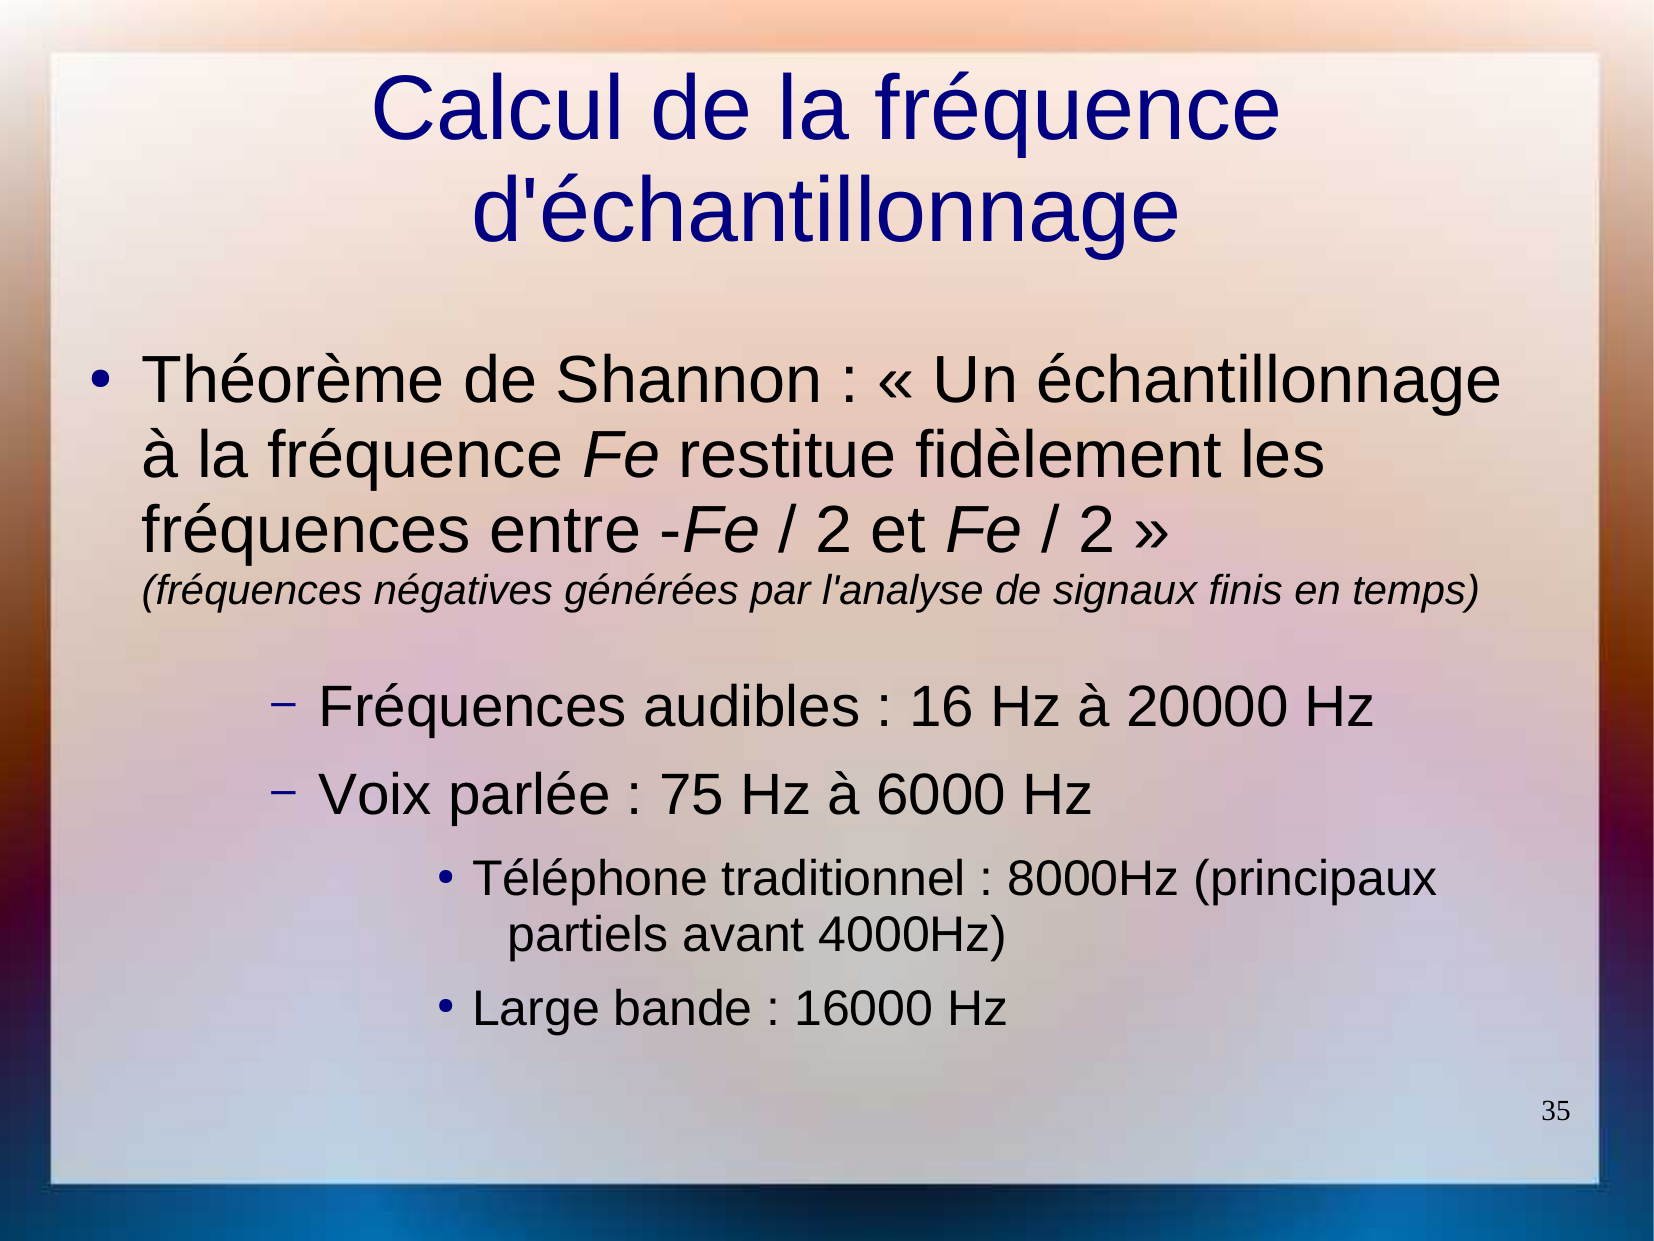

# Calcul de la fréquence d'échantillonnage
Théorème de Shannon : « Un échantillonnage à la fréquence Fe restitue fidèlement les fréquences entre -Fe / 2 et Fe / 2 »
(fréquences négatives générées par l'analyse de signaux finis en temps)
Fréquences audibles : 16 Hz à 20000 Hz
Voix parlée : 75 Hz à 6000 Hz
Téléphone traditionnel : 8000Hz (principaux partiels avant 4000Hz)
Large bande : 16000 Hz
35